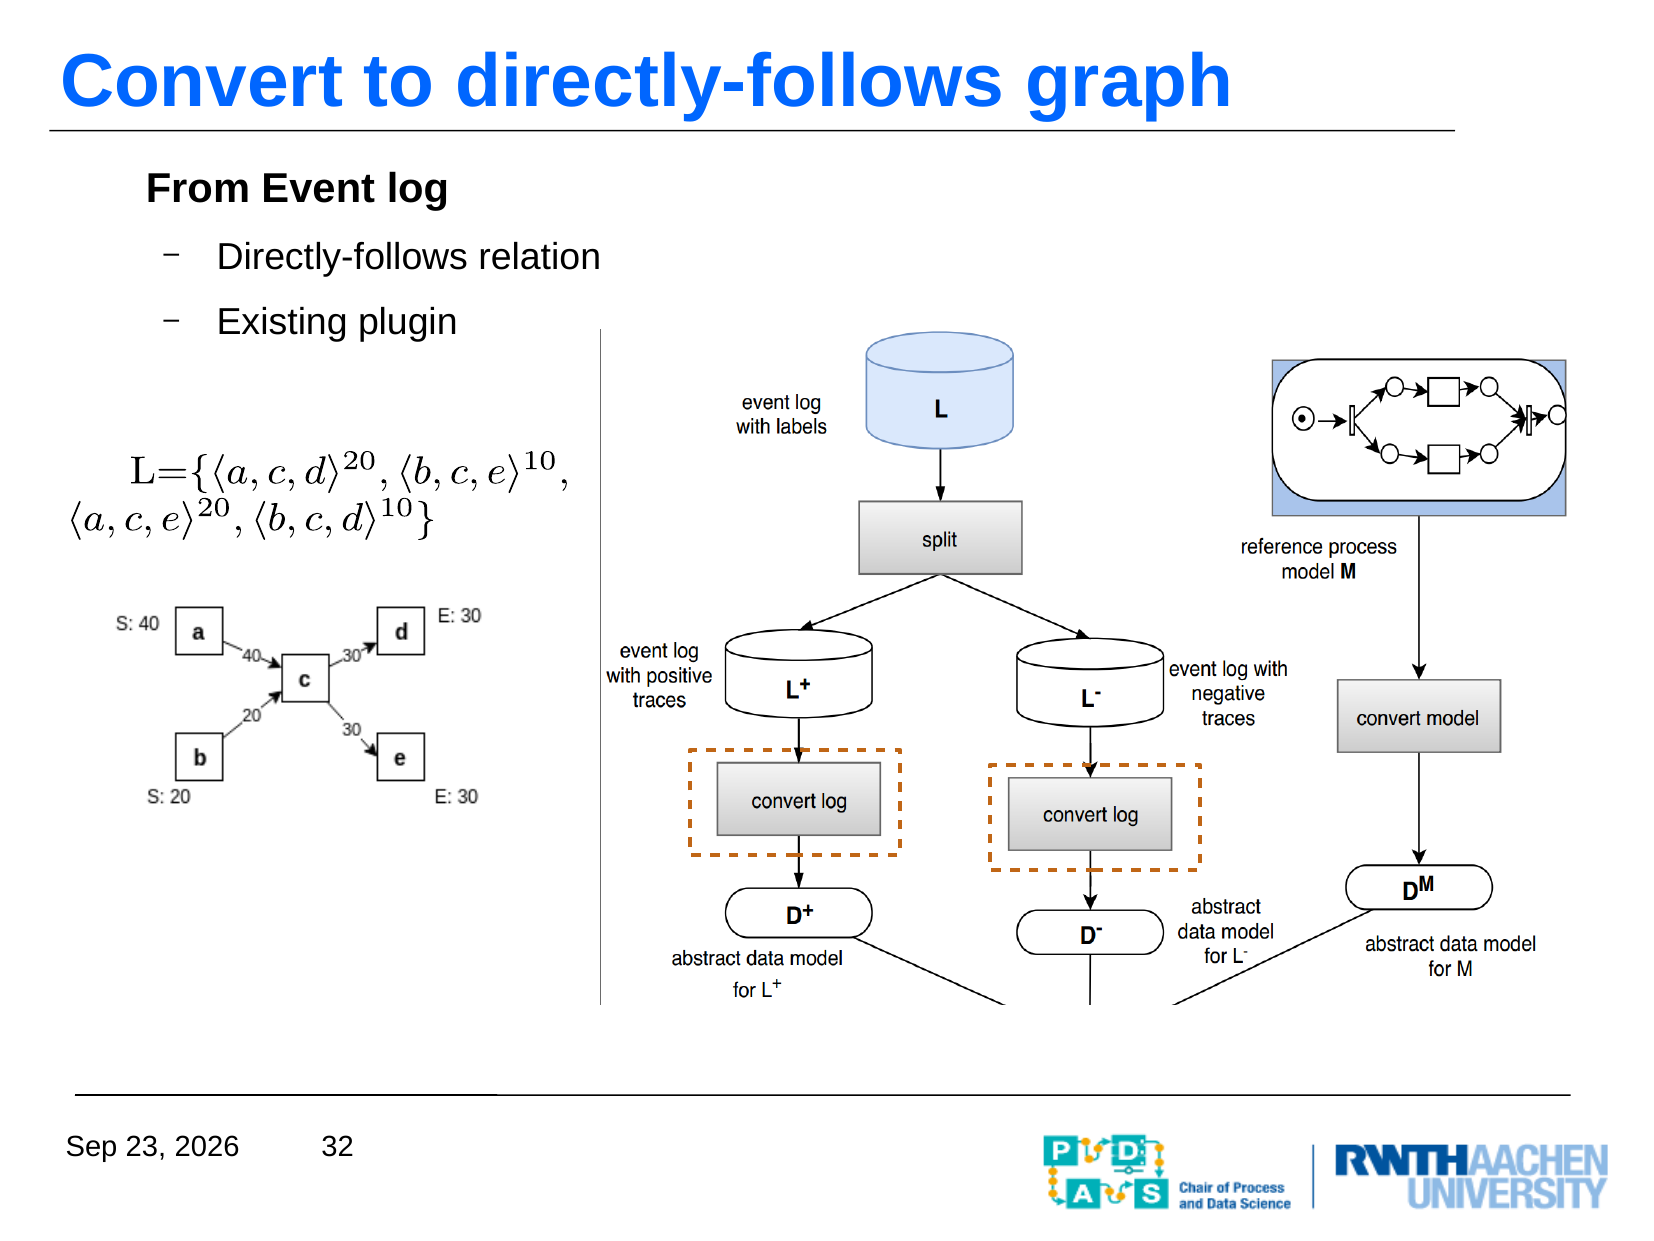

# Convert to directly-follows graph
From Event log
Directly-follows relation
Existing plugin